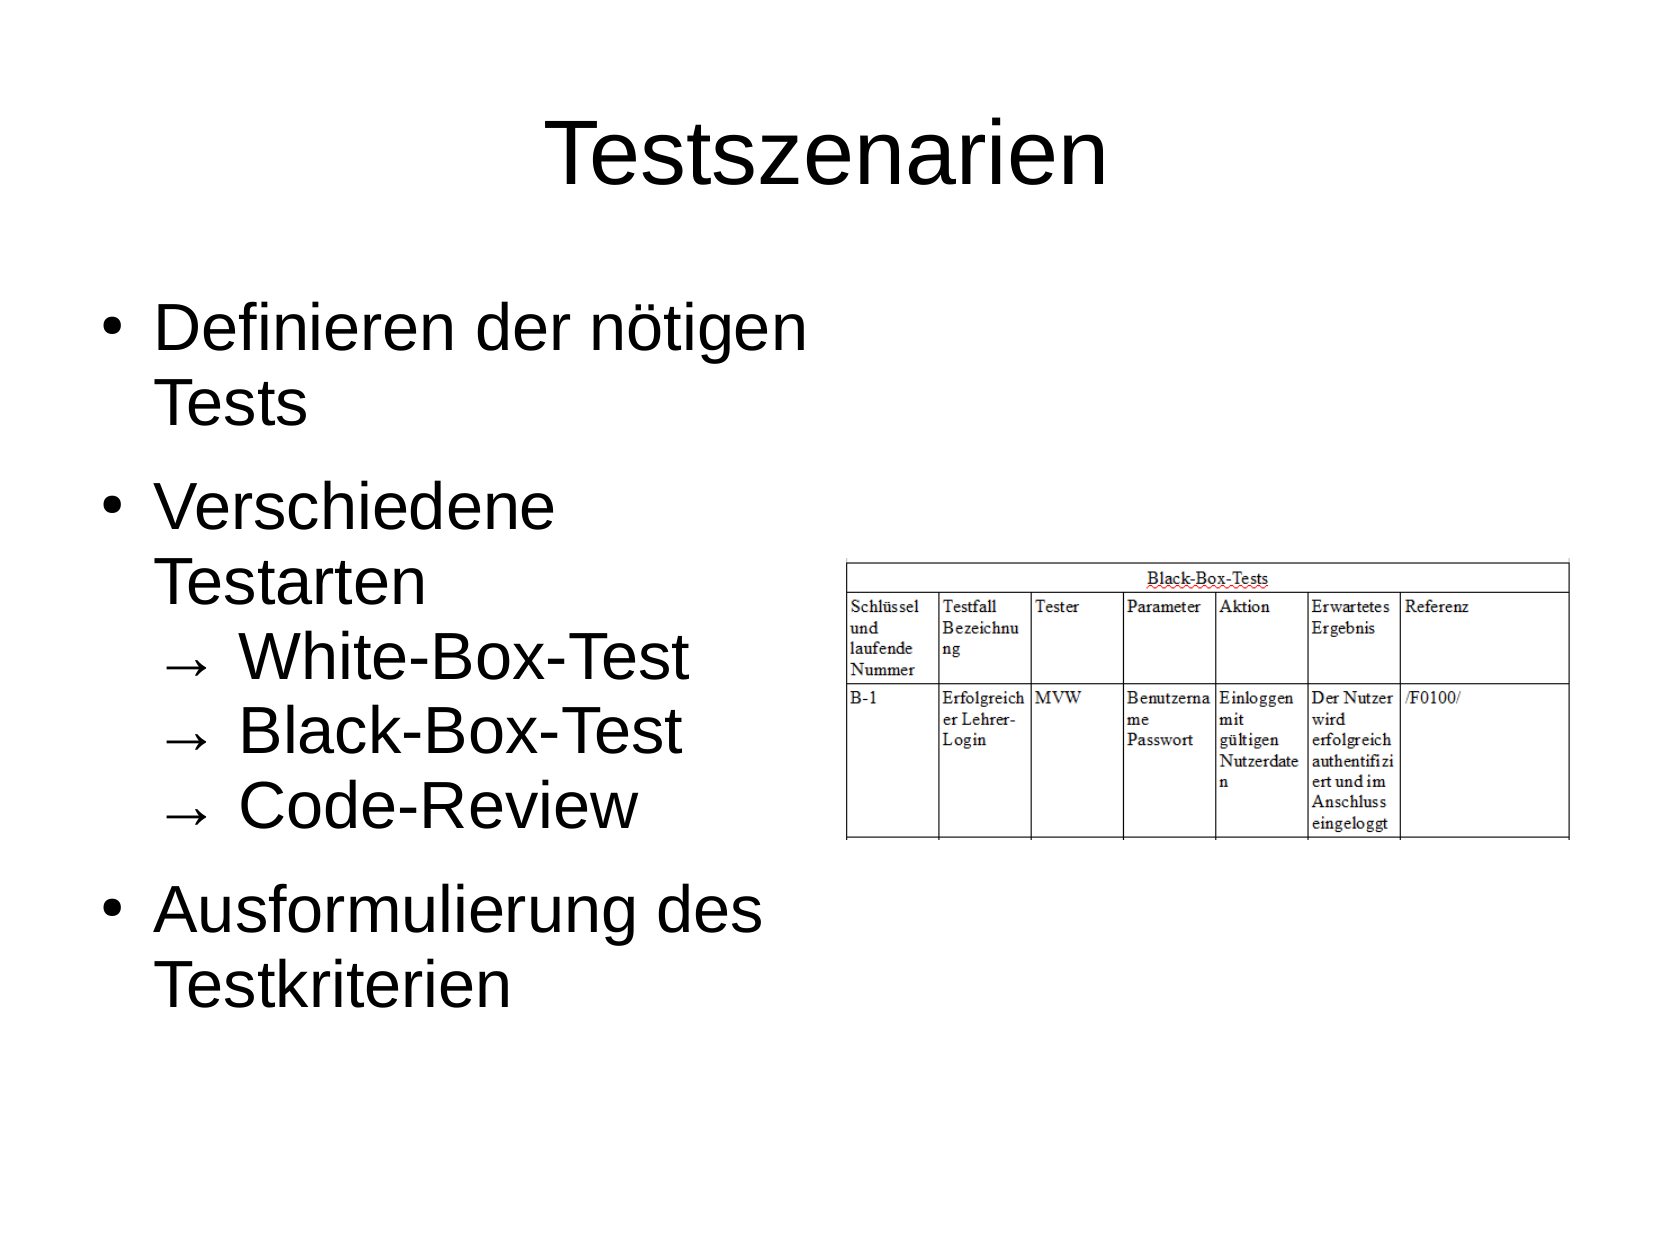

# Testszenarien
Definieren der nötigen Tests
Verschiedene Testarten
→ White-Box-Test
→ Black-Box-Test
→ Code-Review
Ausformulierung des Testkriterien